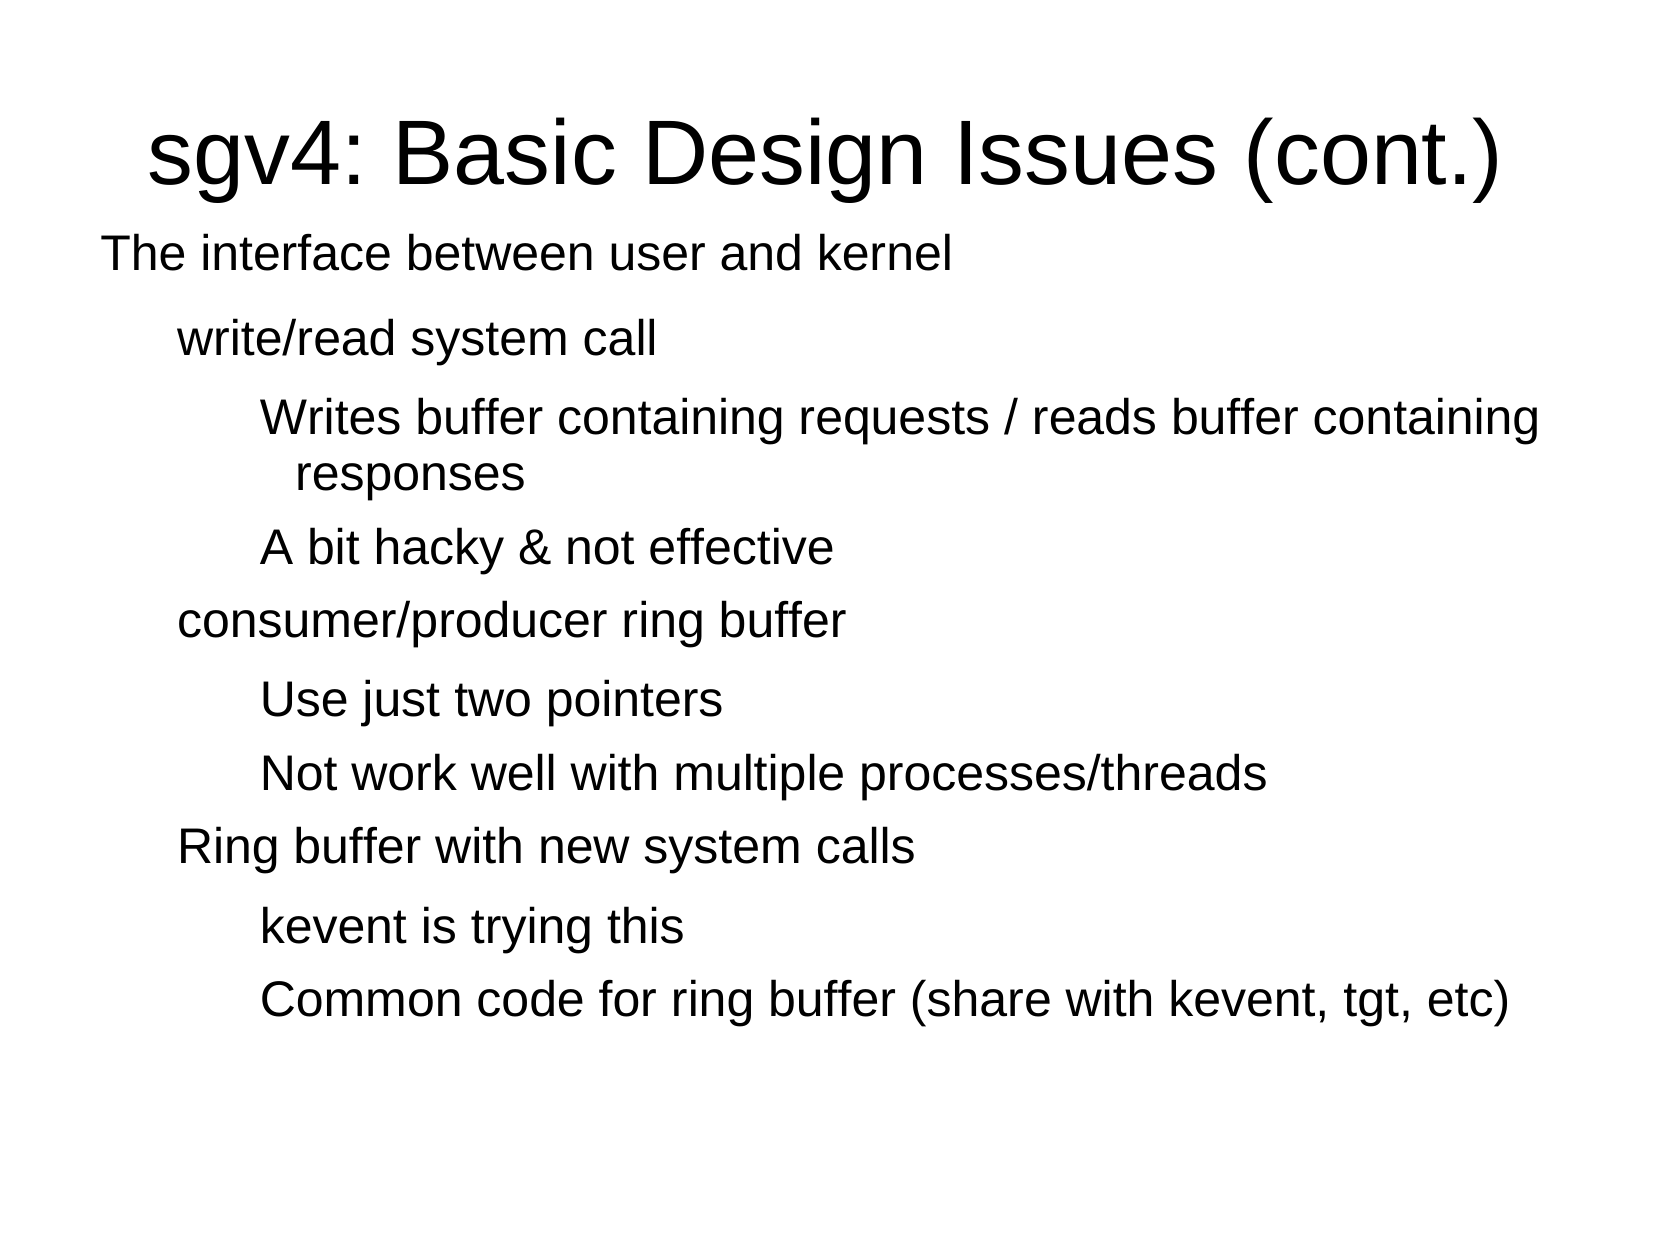

# sgv4: Basic Design Issues (cont.)
The interface between user and kernel
write/read system call
Writes buffer containing requests / reads buffer containing responses
A bit hacky & not effective
consumer/producer ring buffer
Use just two pointers
Not work well with multiple processes/threads
Ring buffer with new system calls
kevent is trying this
Common code for ring buffer (share with kevent, tgt, etc)